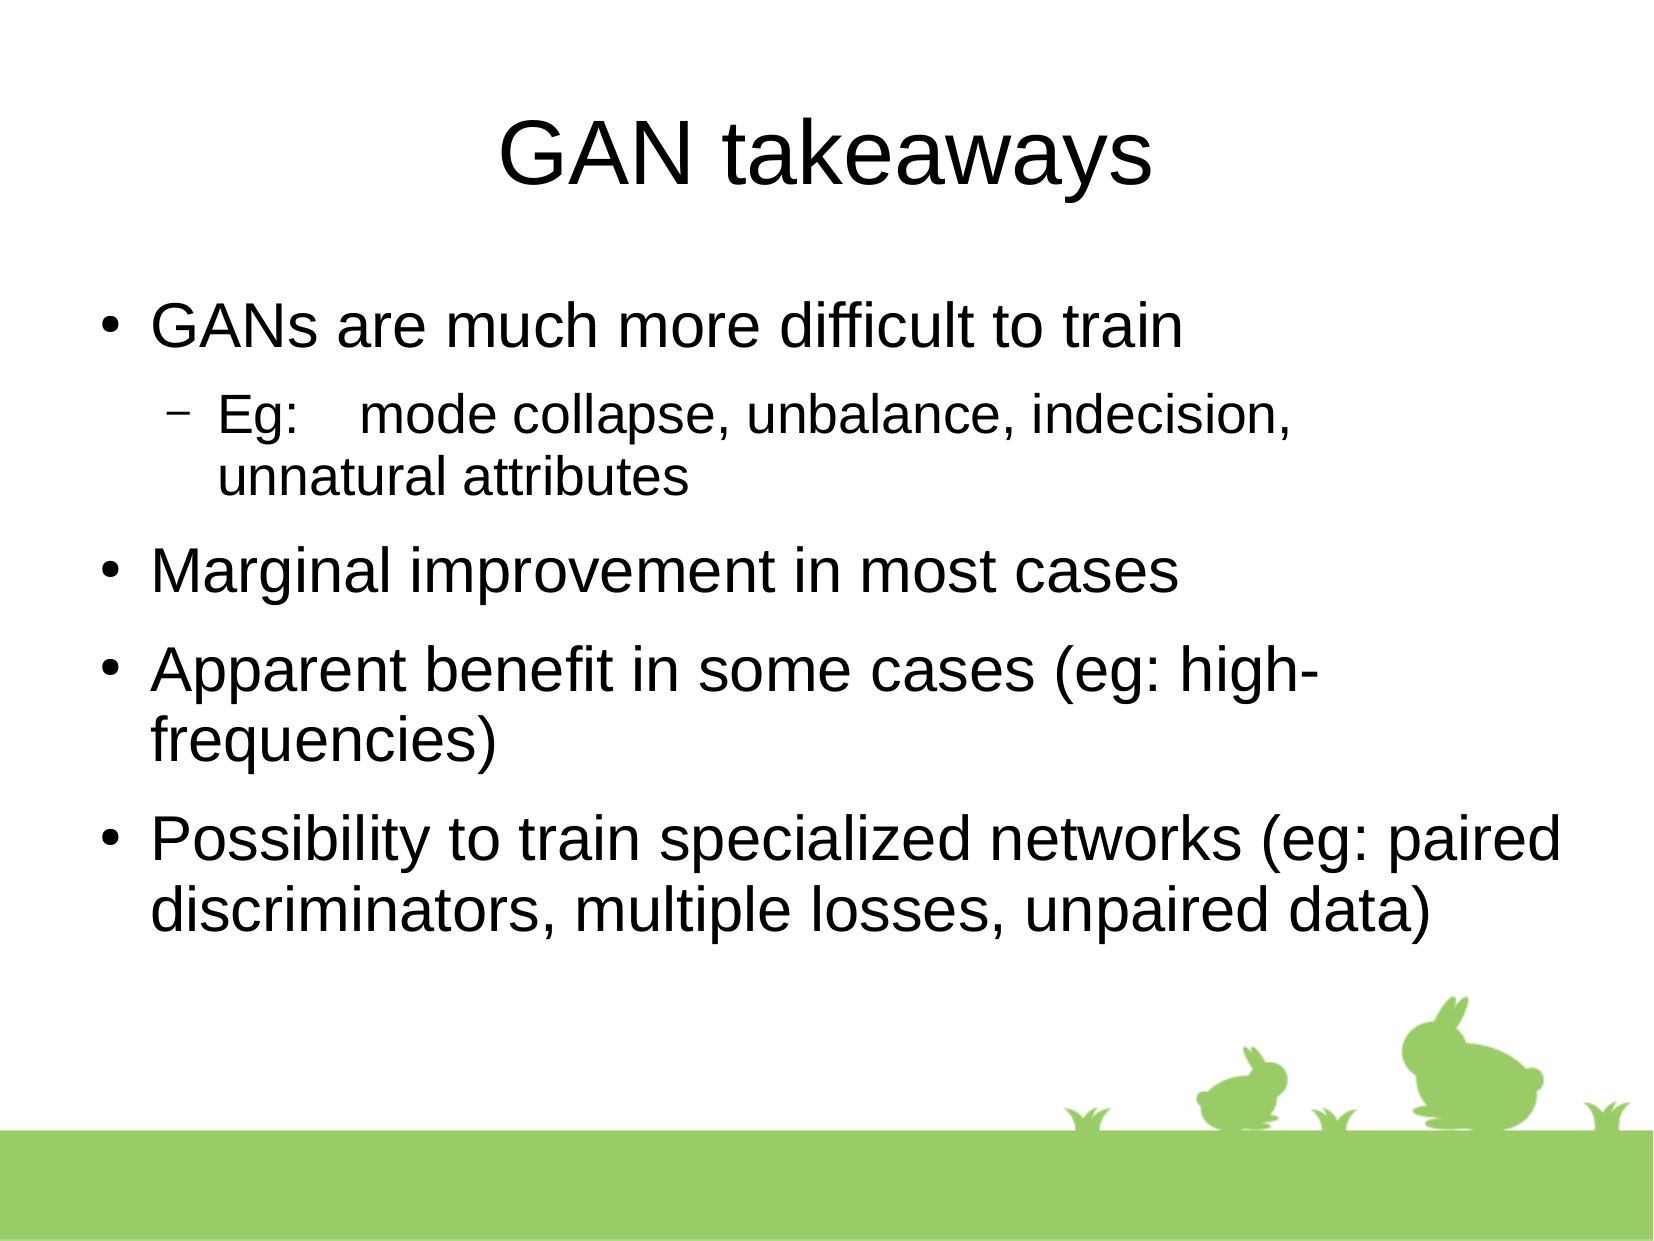

# GAN takeaways
GANs are much more difficult to train
Eg:	mode collapse, unbalance, indecision, 				unnatural attributes
Marginal improvement in most cases
Apparent benefit in some cases (eg: high-frequencies)
Possibility to train specialized networks (eg: paired discriminators, multiple losses, unpaired data)